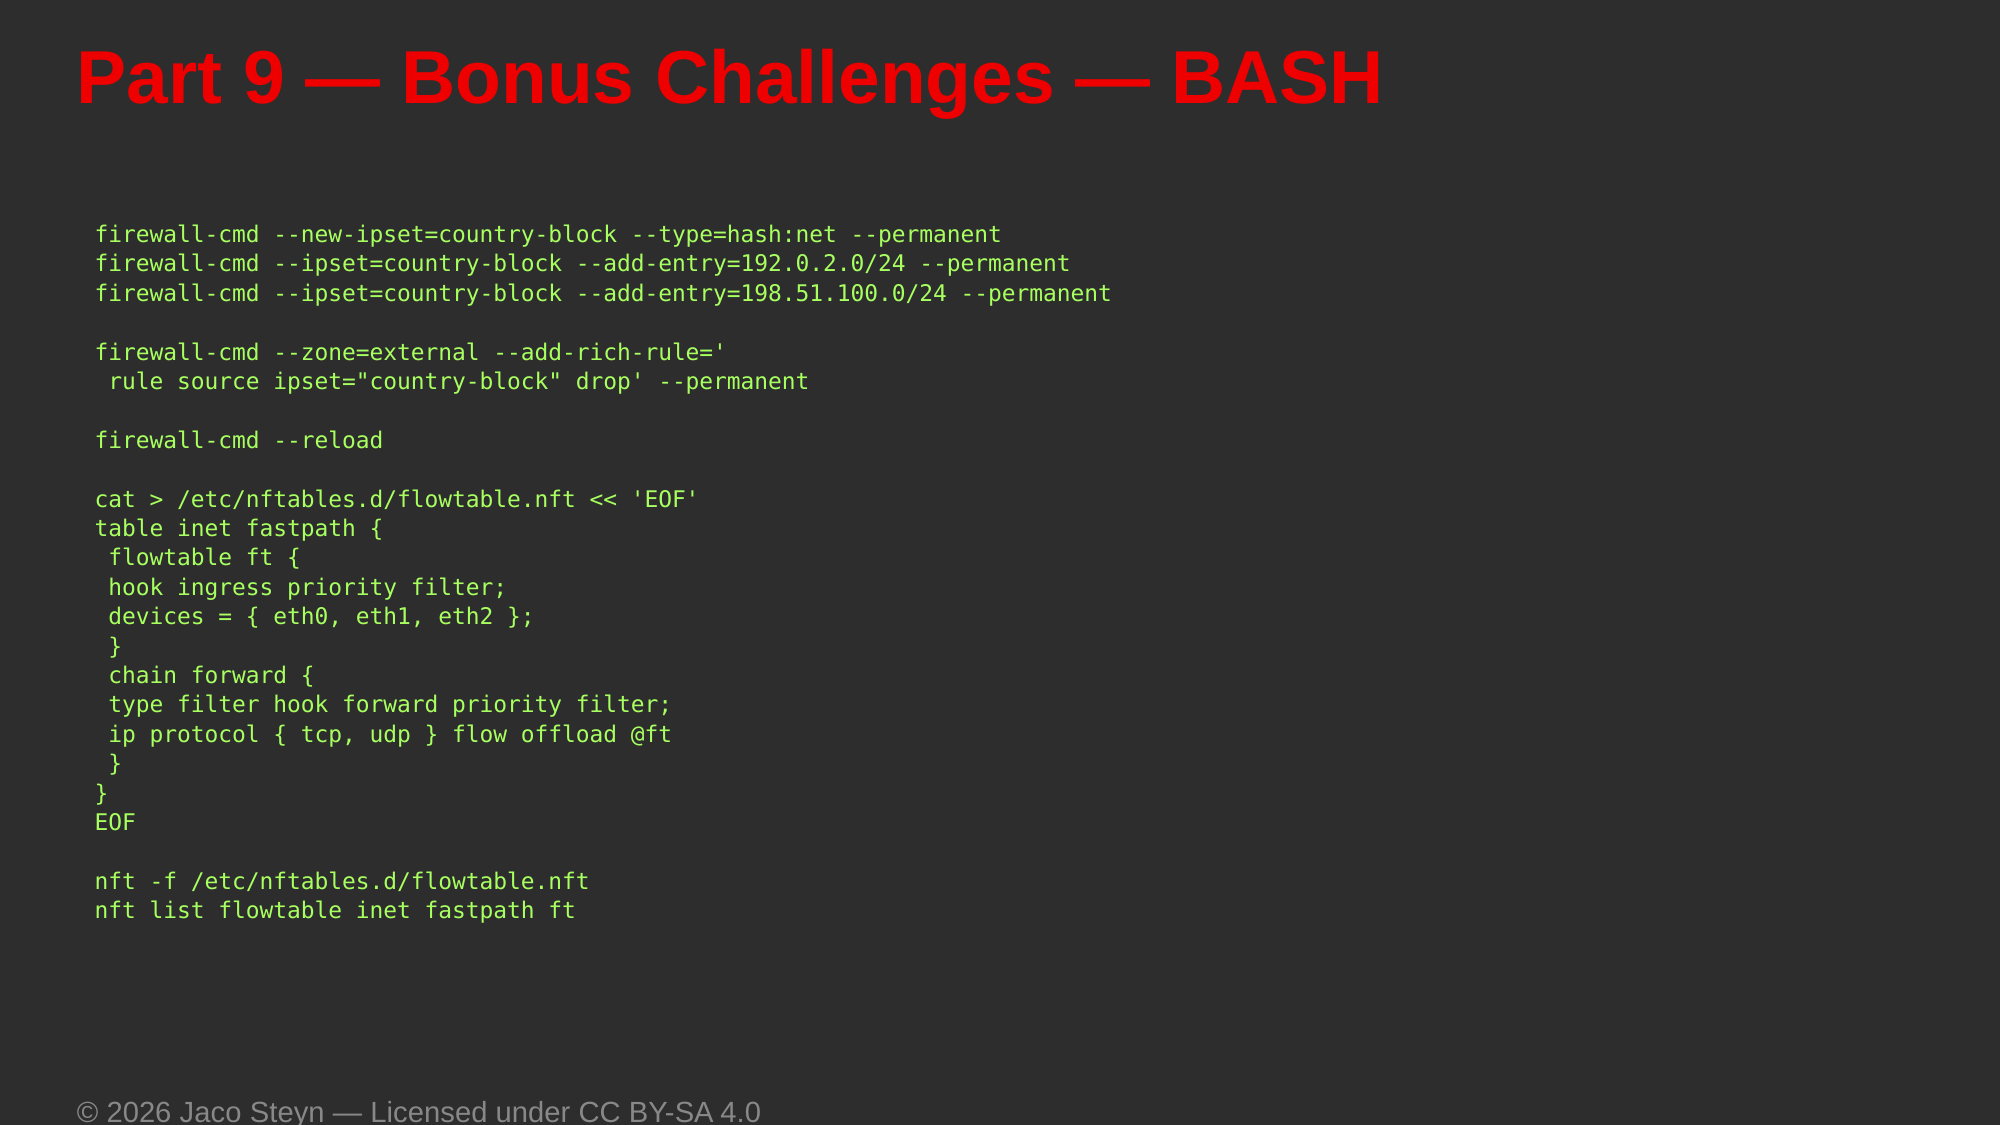

Part 9 — Bonus Challenges — BASH
firewall-cmd --new-ipset=country-block --type=hash:net --permanent
firewall-cmd --ipset=country-block --add-entry=192.0.2.0/24 --permanent
firewall-cmd --ipset=country-block --add-entry=198.51.100.0/24 --permanent
firewall-cmd --zone=external --add-rich-rule='
 rule source ipset="country-block" drop' --permanent
firewall-cmd --reload
cat > /etc/nftables.d/flowtable.nft << 'EOF'
table inet fastpath {
 flowtable ft {
 hook ingress priority filter;
 devices = { eth0, eth1, eth2 };
 }
 chain forward {
 type filter hook forward priority filter;
 ip protocol { tcp, udp } flow offload @ft
 }
}
EOF
nft -f /etc/nftables.d/flowtable.nft
nft list flowtable inet fastpath ft
© 2026 Jaco Steyn — Licensed under CC BY-SA 4.0